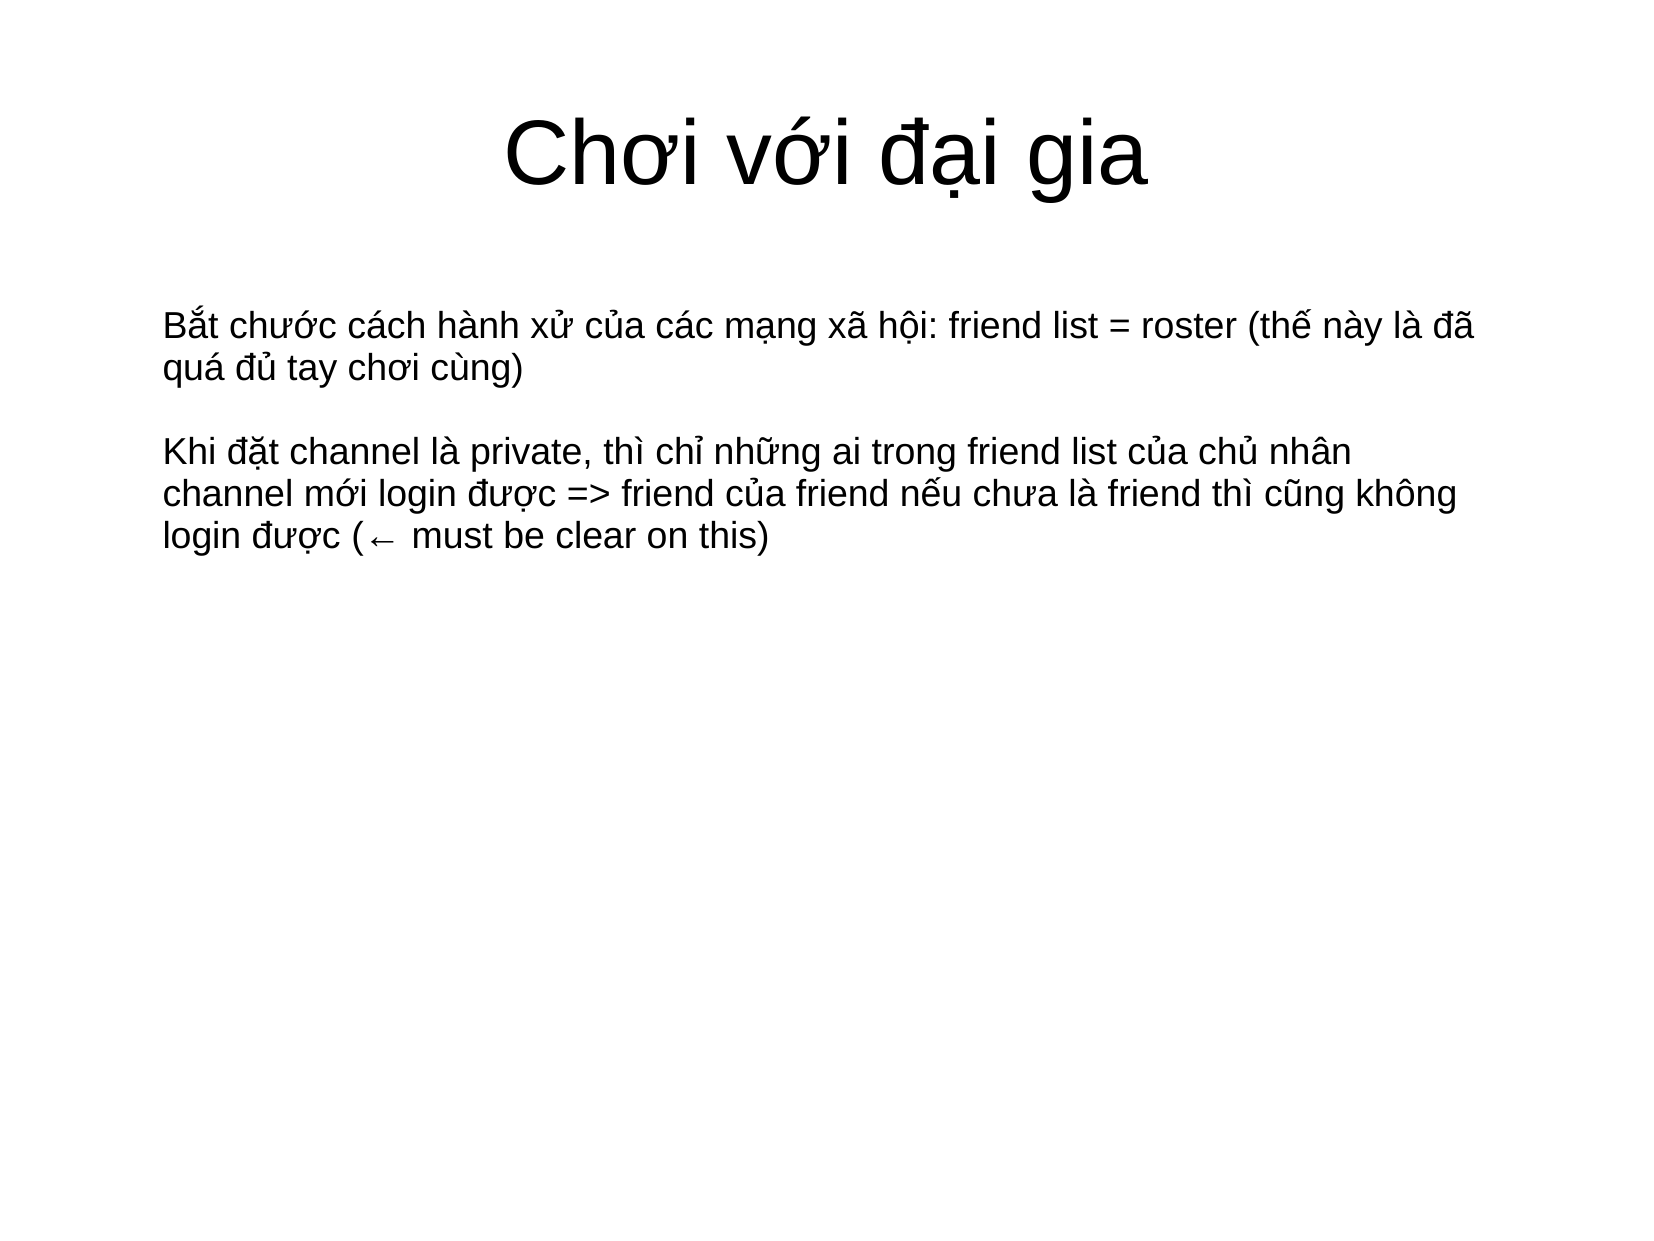

# Chơi với đại gia
Bắt chước cách hành xử của các mạng xã hội: friend list = roster (thế này là đã quá đủ tay chơi cùng)
Khi đặt channel là private, thì chỉ những ai trong friend list của chủ nhân channel mới login được => friend của friend nếu chưa là friend thì cũng không login được (← must be clear on this)